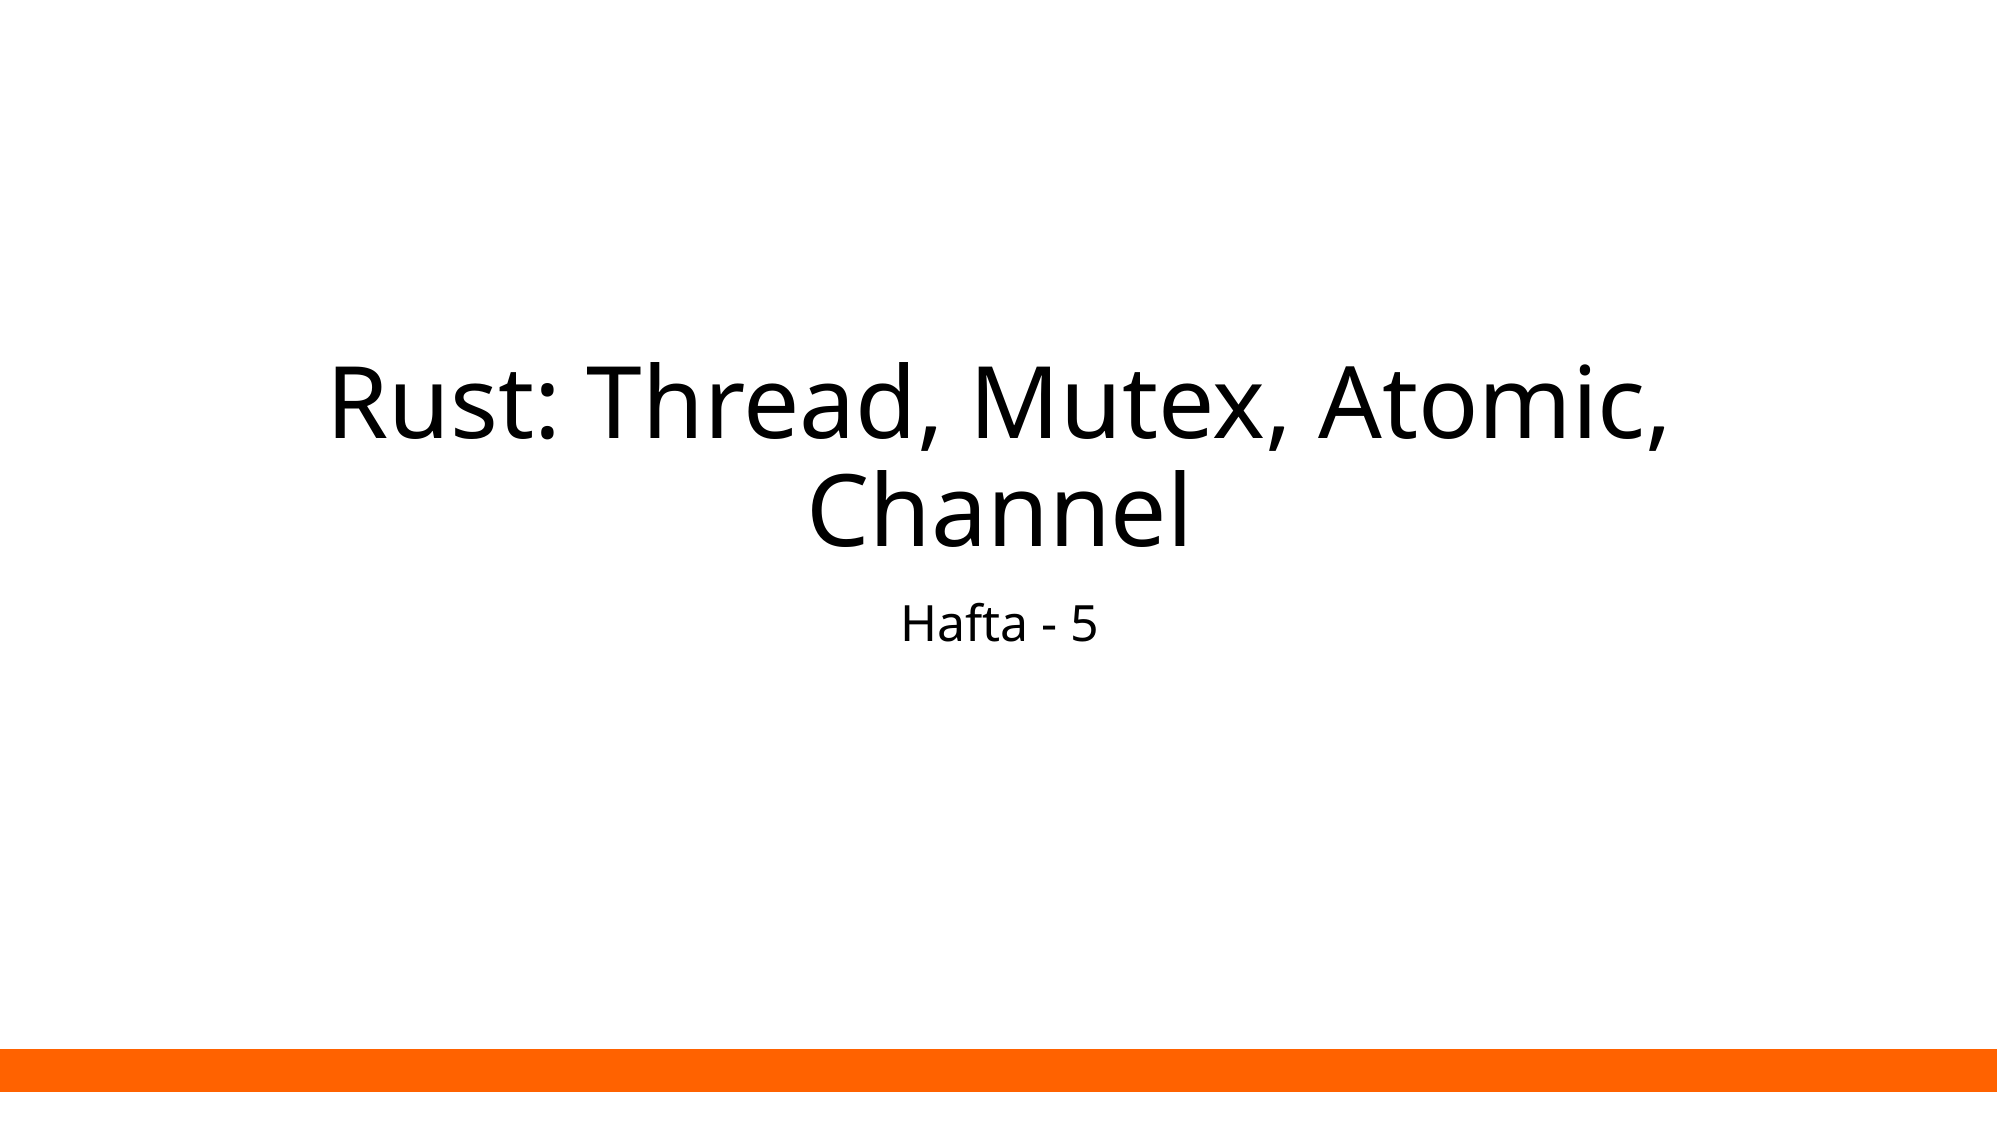

# Rust: Thread, Mutex, Atomic, Channel
Hafta - 5